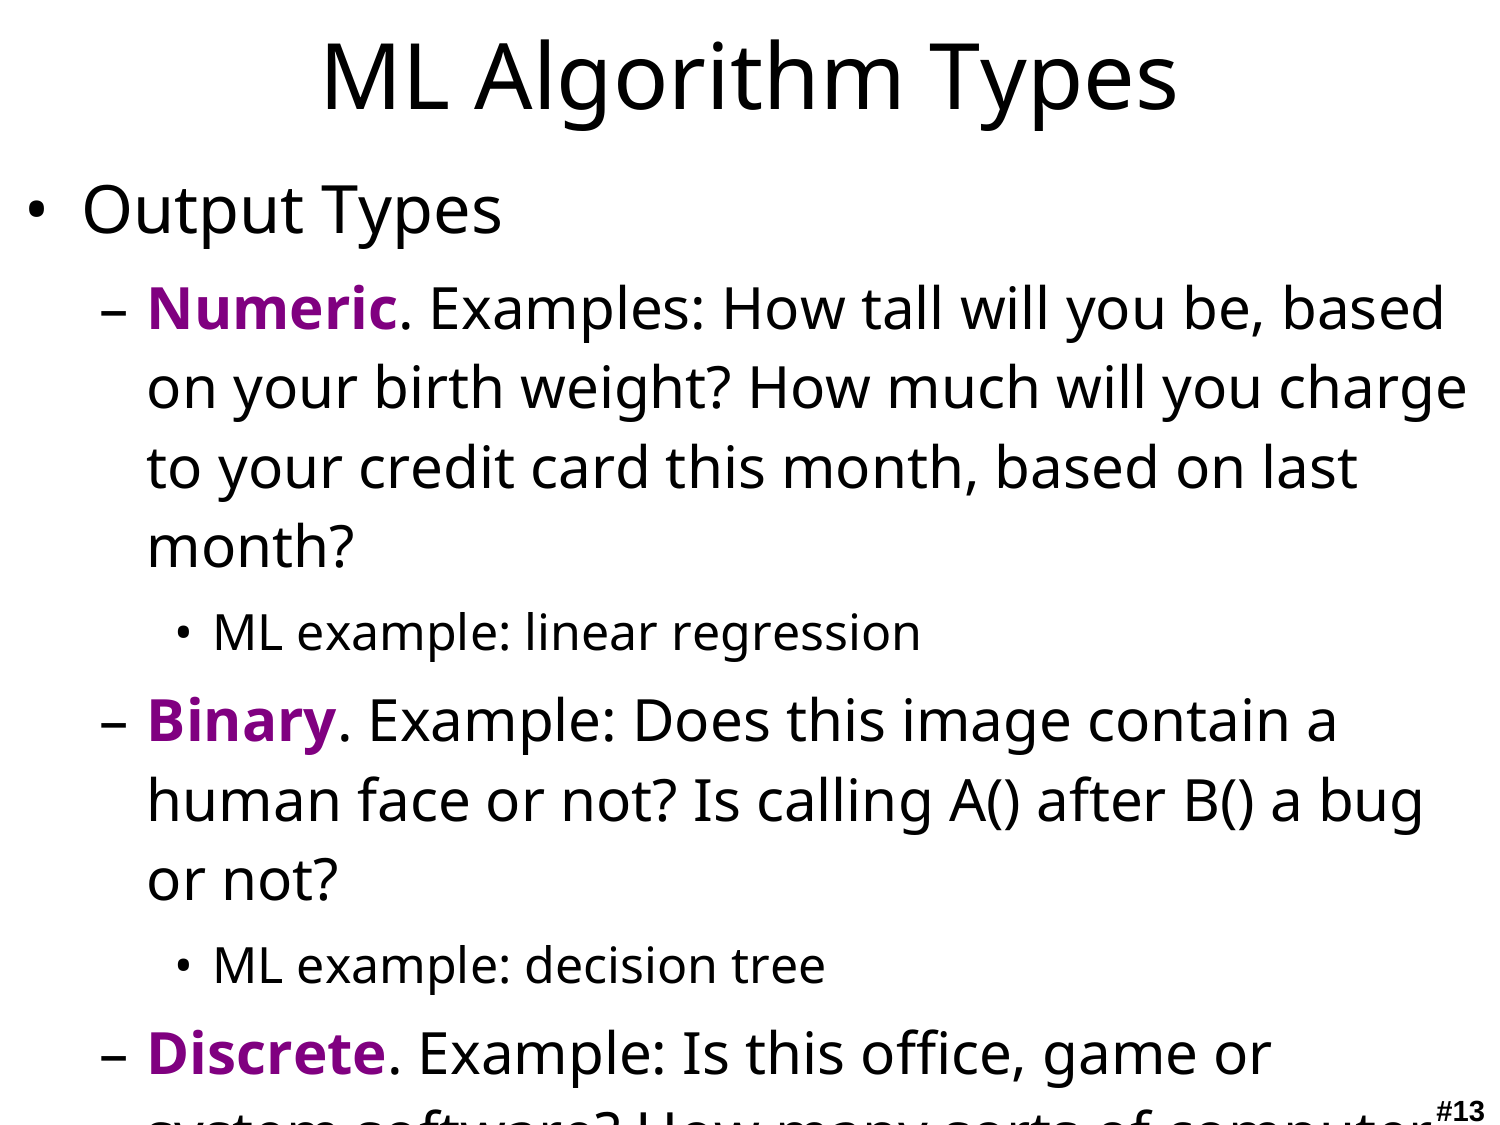

# ML Algorithm Types
Output Types
Numeric. Examples: How tall will you be, based on your birth weight? How much will you charge to your credit card this month, based on last month?
ML example: linear regression
Binary. Example: Does this image contain a human face or not? Is calling A() after B() a bug or not?
ML example: decision tree
Discrete. Example: Is this office, game or system software? How many sorts of computer intrusions are there, based on attacker behavior?
ML example: k-means clustering
13